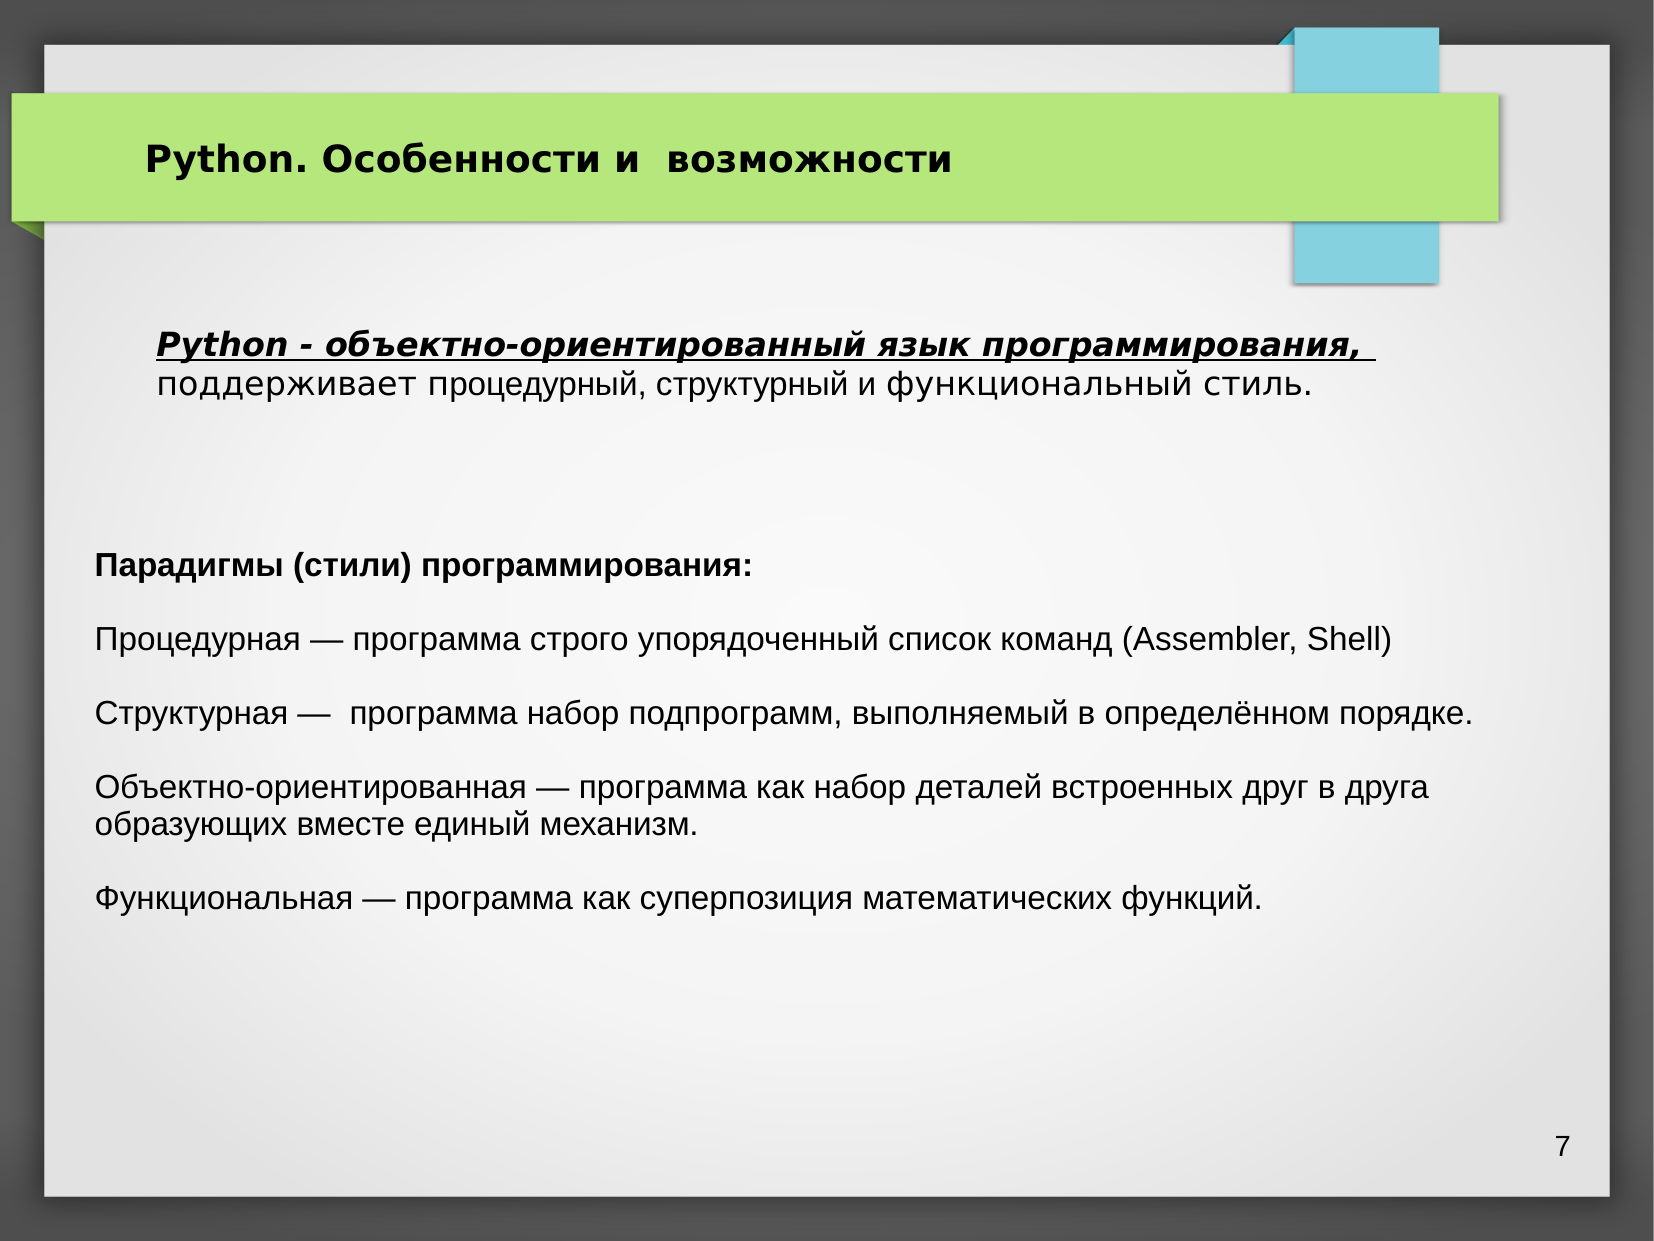

Python. Особенности и возможности
Python - объектно-ориентированный язык программирования,
поддерживает процедурный, структурный и функциональный стиль.
Парадигмы (стили) программирования:
Процедурная — программа строго упорядоченный список команд (Assembler, Shell)
Структурная — программа набор подпрограмм, выполняемый в определённом порядке.
Объектно-ориентированная — программа как набор деталей встроенных друг в друга образующих вместе единый механизм.
Функциональная — программа как суперпозиция математических функций.
7